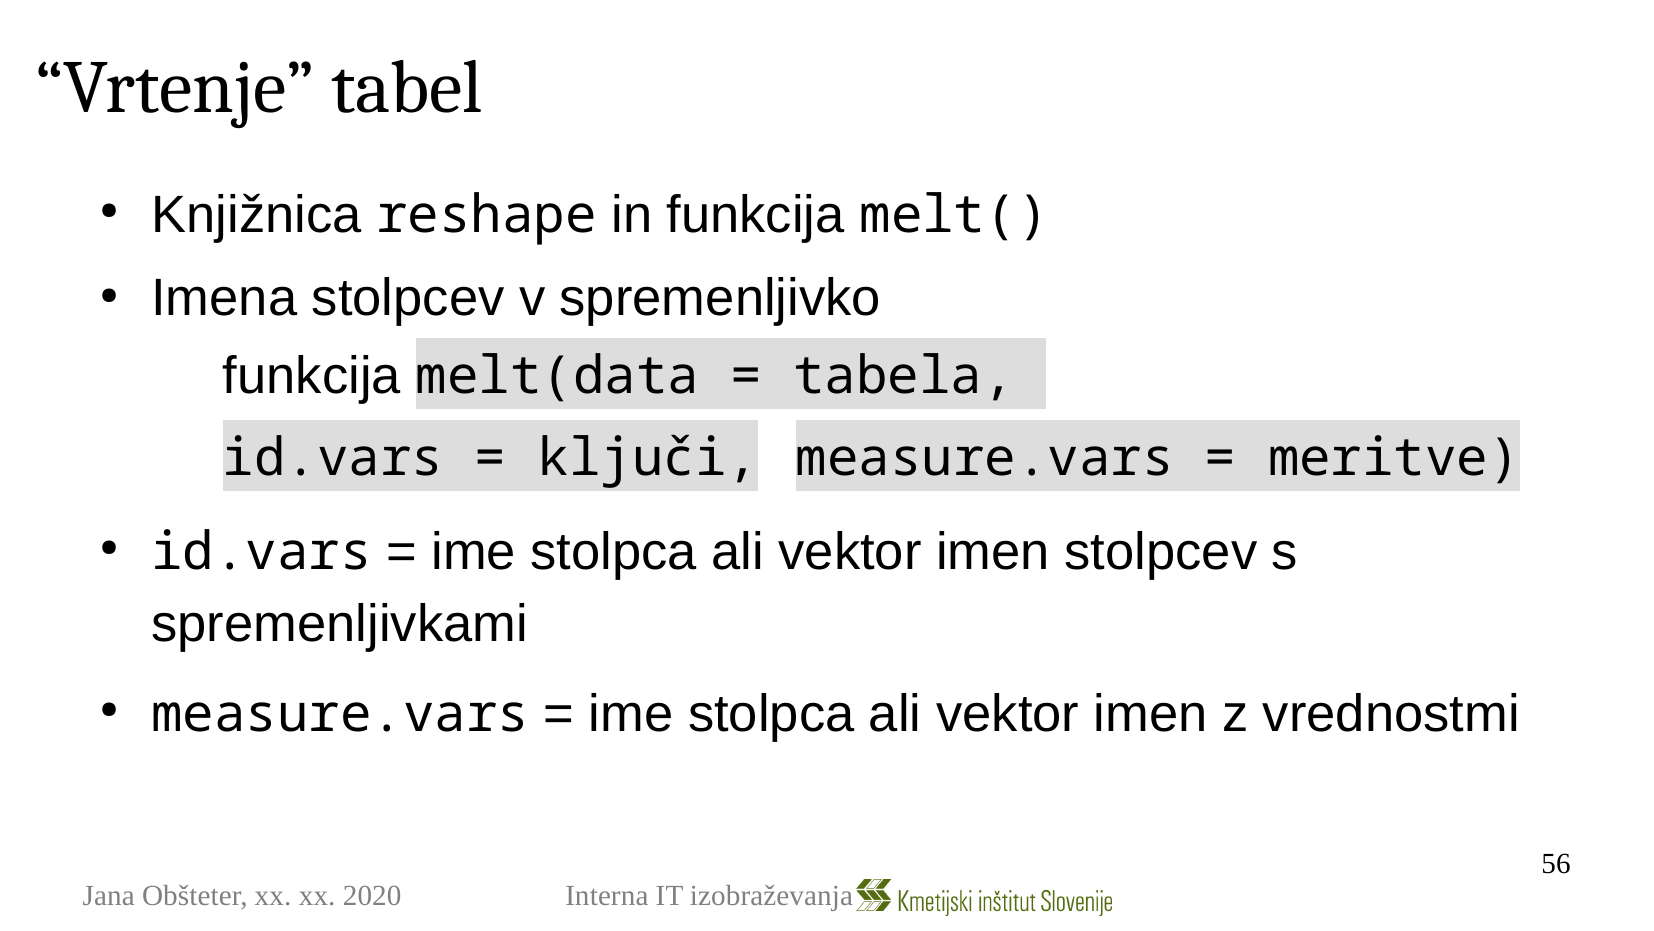

# “Vrtenje” tabel
Knjižnica reshape in funkcija melt()
Imena stolpcev v spremenljivko
	funkcija melt(data = tabela,
						id.vars = ključi,													measure.vars = meritve)
id.vars = ime stolpca ali vektor imen stolpcev s spremenljivkami
measure.vars = ime stolpca ali vektor imen z vrednostmi
56